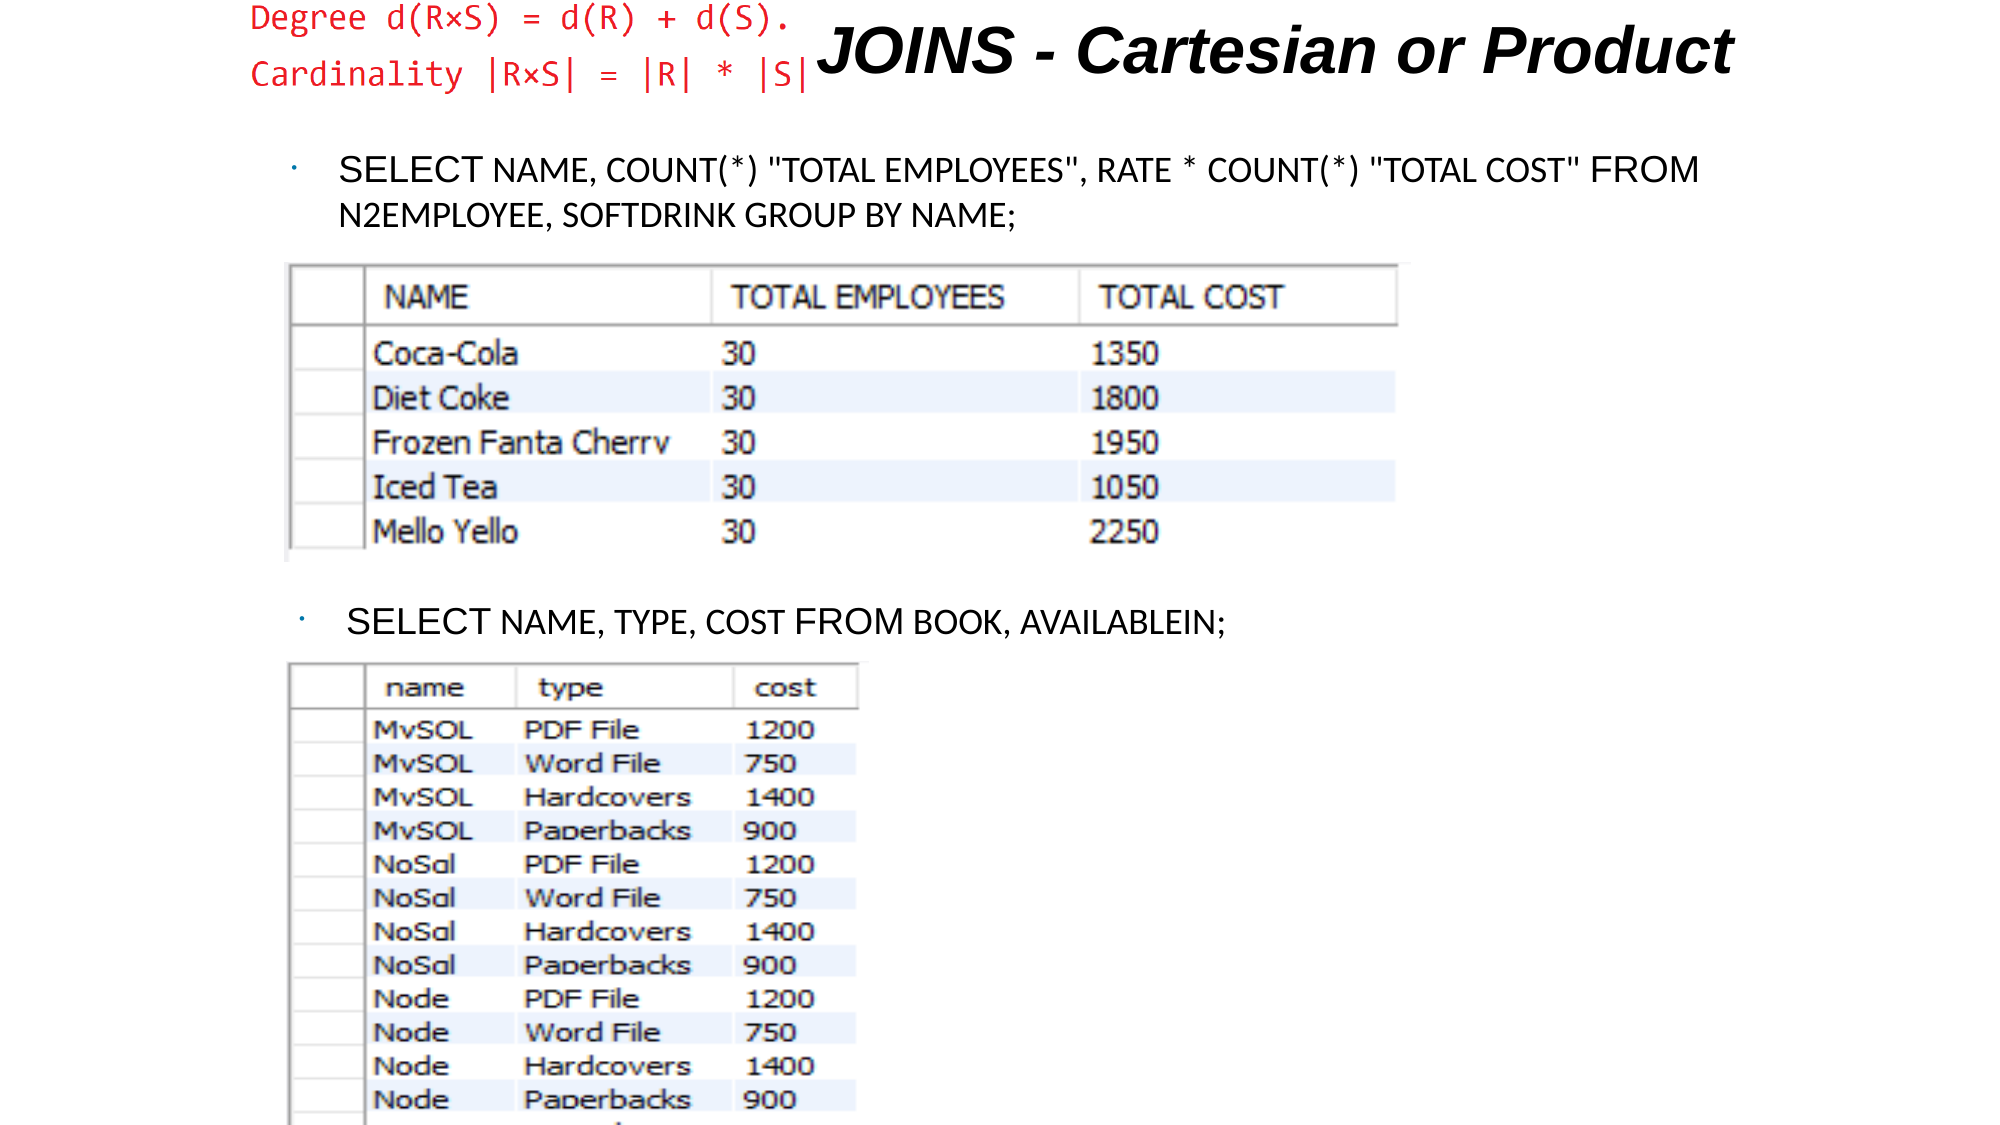

JOINS - Cartesian or Product
SELECT NAME, COUNT(*) "TOTAL EMPLOYEES", RATE * COUNT(*) "TOTAL COST" FROM N2EMPLOYEE, SOFTDRINK GROUP BY NAME;
SELECT NAME, TYPE, COST FROM BOOK, AVAILABLEIN;